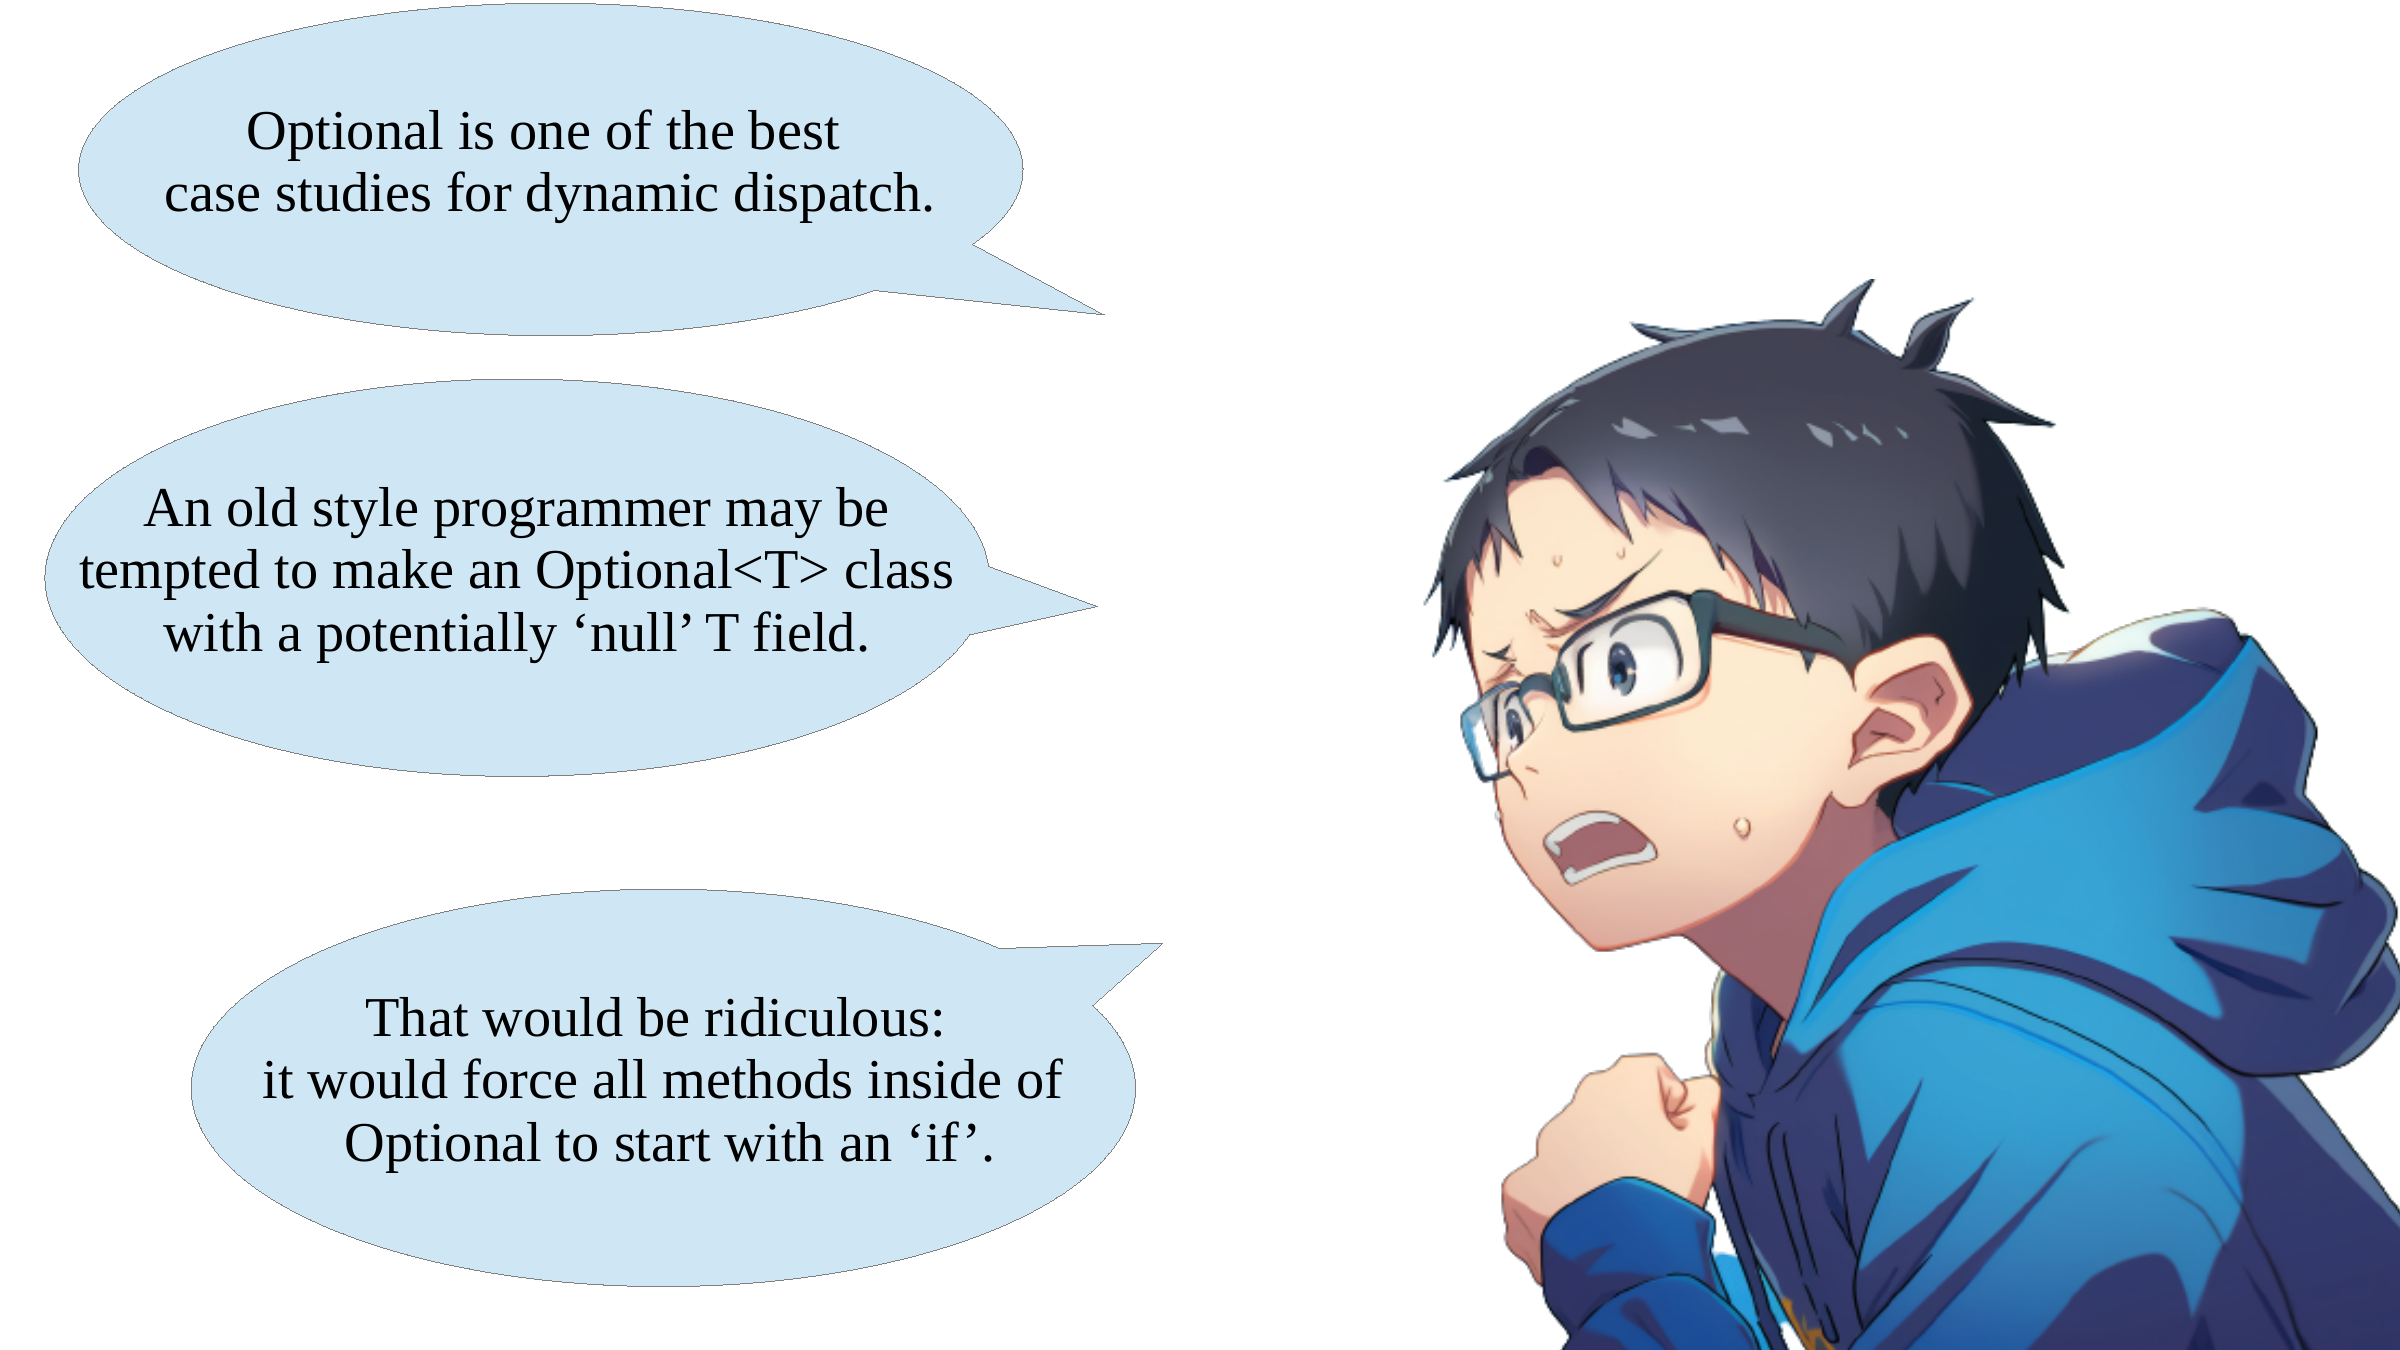

Optional is one of the best
case studies for dynamic dispatch.
An old style programmer may be
tempted to make an Optional<T> class
with a potentially ‘null’ T field.
That would be ridiculous:
it would force all methods inside of
 Optional to start with an ‘if’.